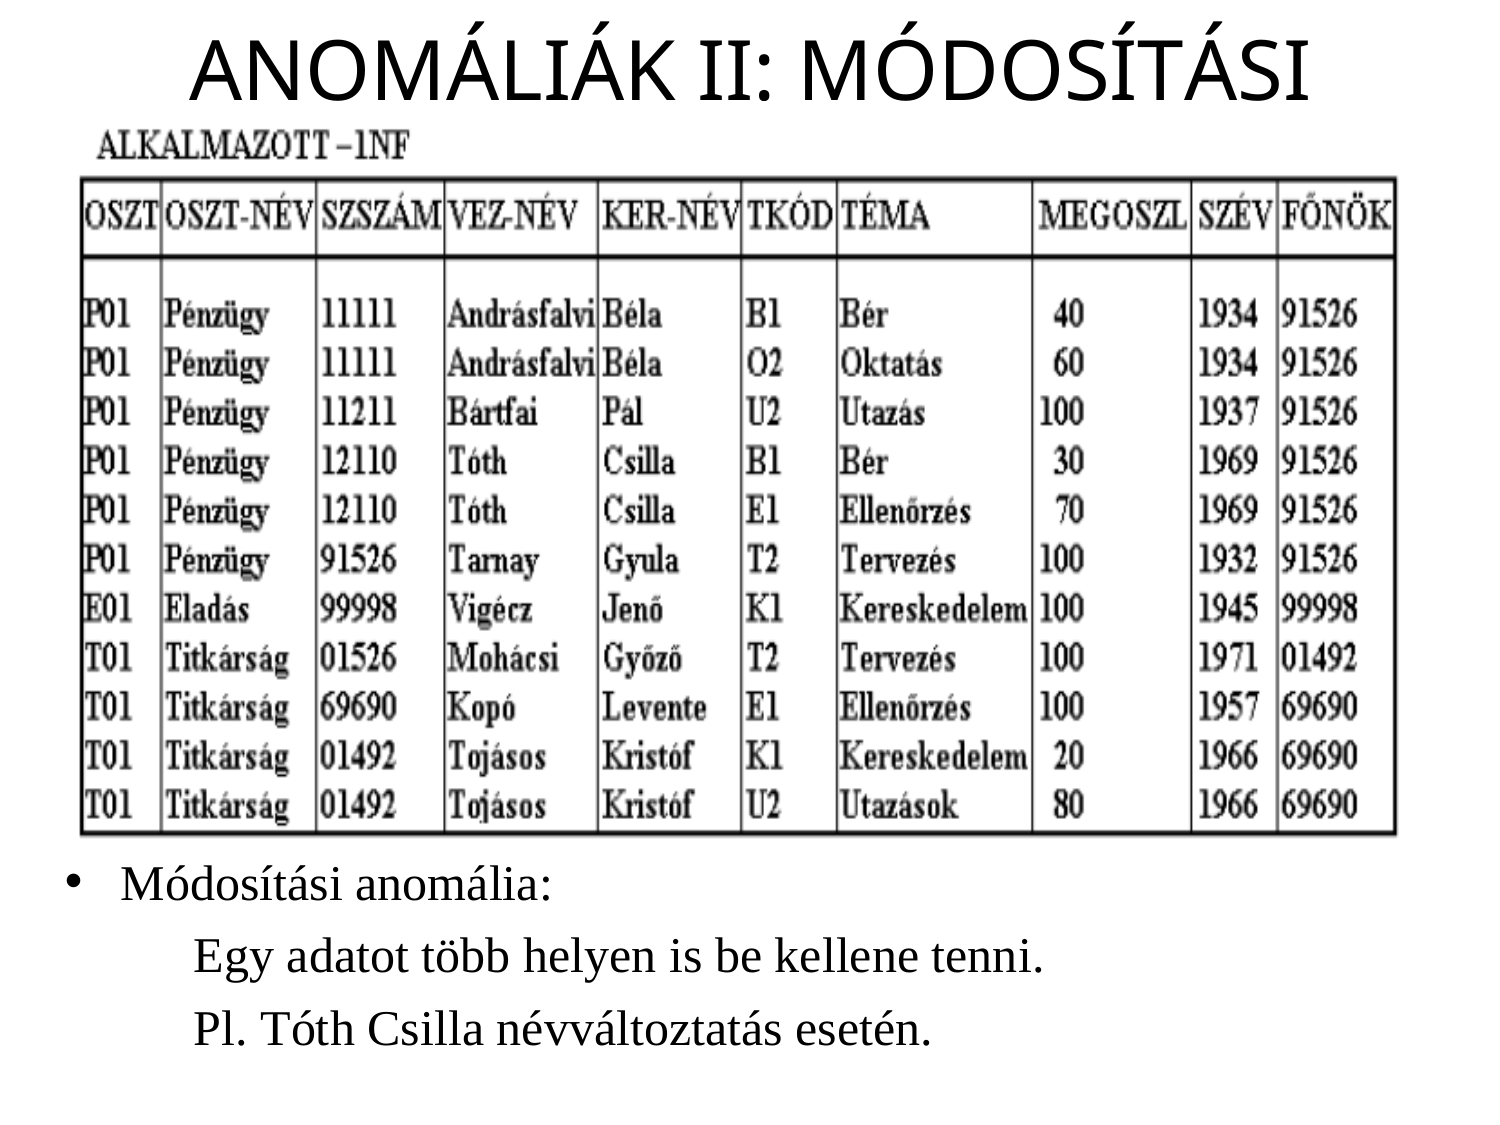

# ANOMÁLIÁK II: MÓDOSÍTÁSI
Módosítási anomália:
		Egy adatot több helyen is be kellene tenni.
		Pl. Tóth Csilla névváltoztatás esetén.